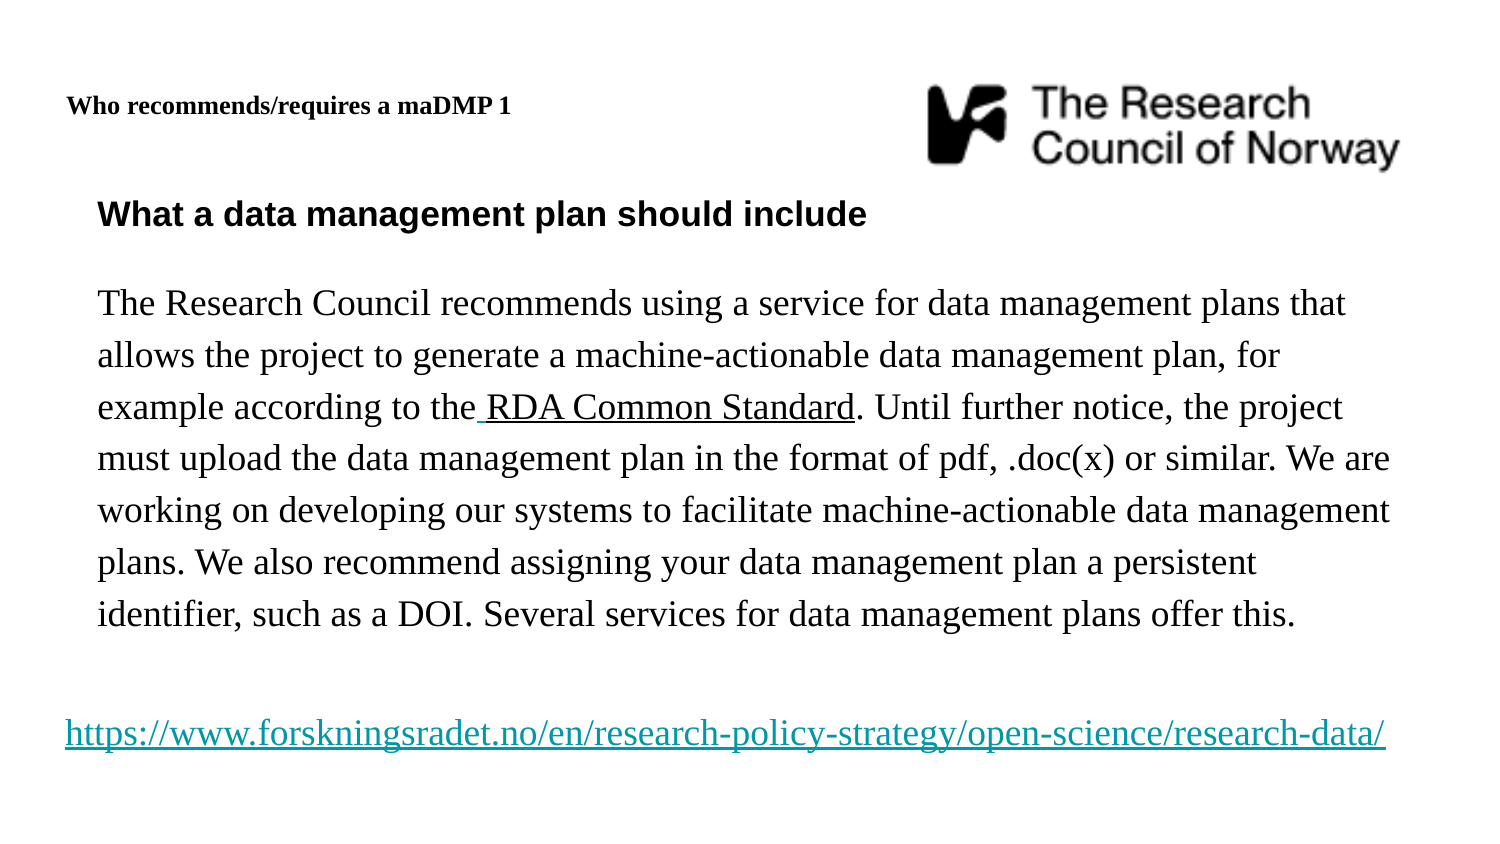

# Who recommends/requires a maDMP 1
What a data management plan should include
The Research Council recommends using a service for data management plans that allows the project to generate a machine-actionable data management plan, for example according to the RDA Common Standard. Until further notice, the project must upload the data management plan in the format of pdf, .doc(x) or similar. We are working on developing our systems to facilitate machine-actionable data management plans. We also recommend assigning your data management plan a persistent identifier, such as a DOI. Several services for data management plans offer this.
https://www.forskningsradet.no/en/research-policy-strategy/open-science/research-data/